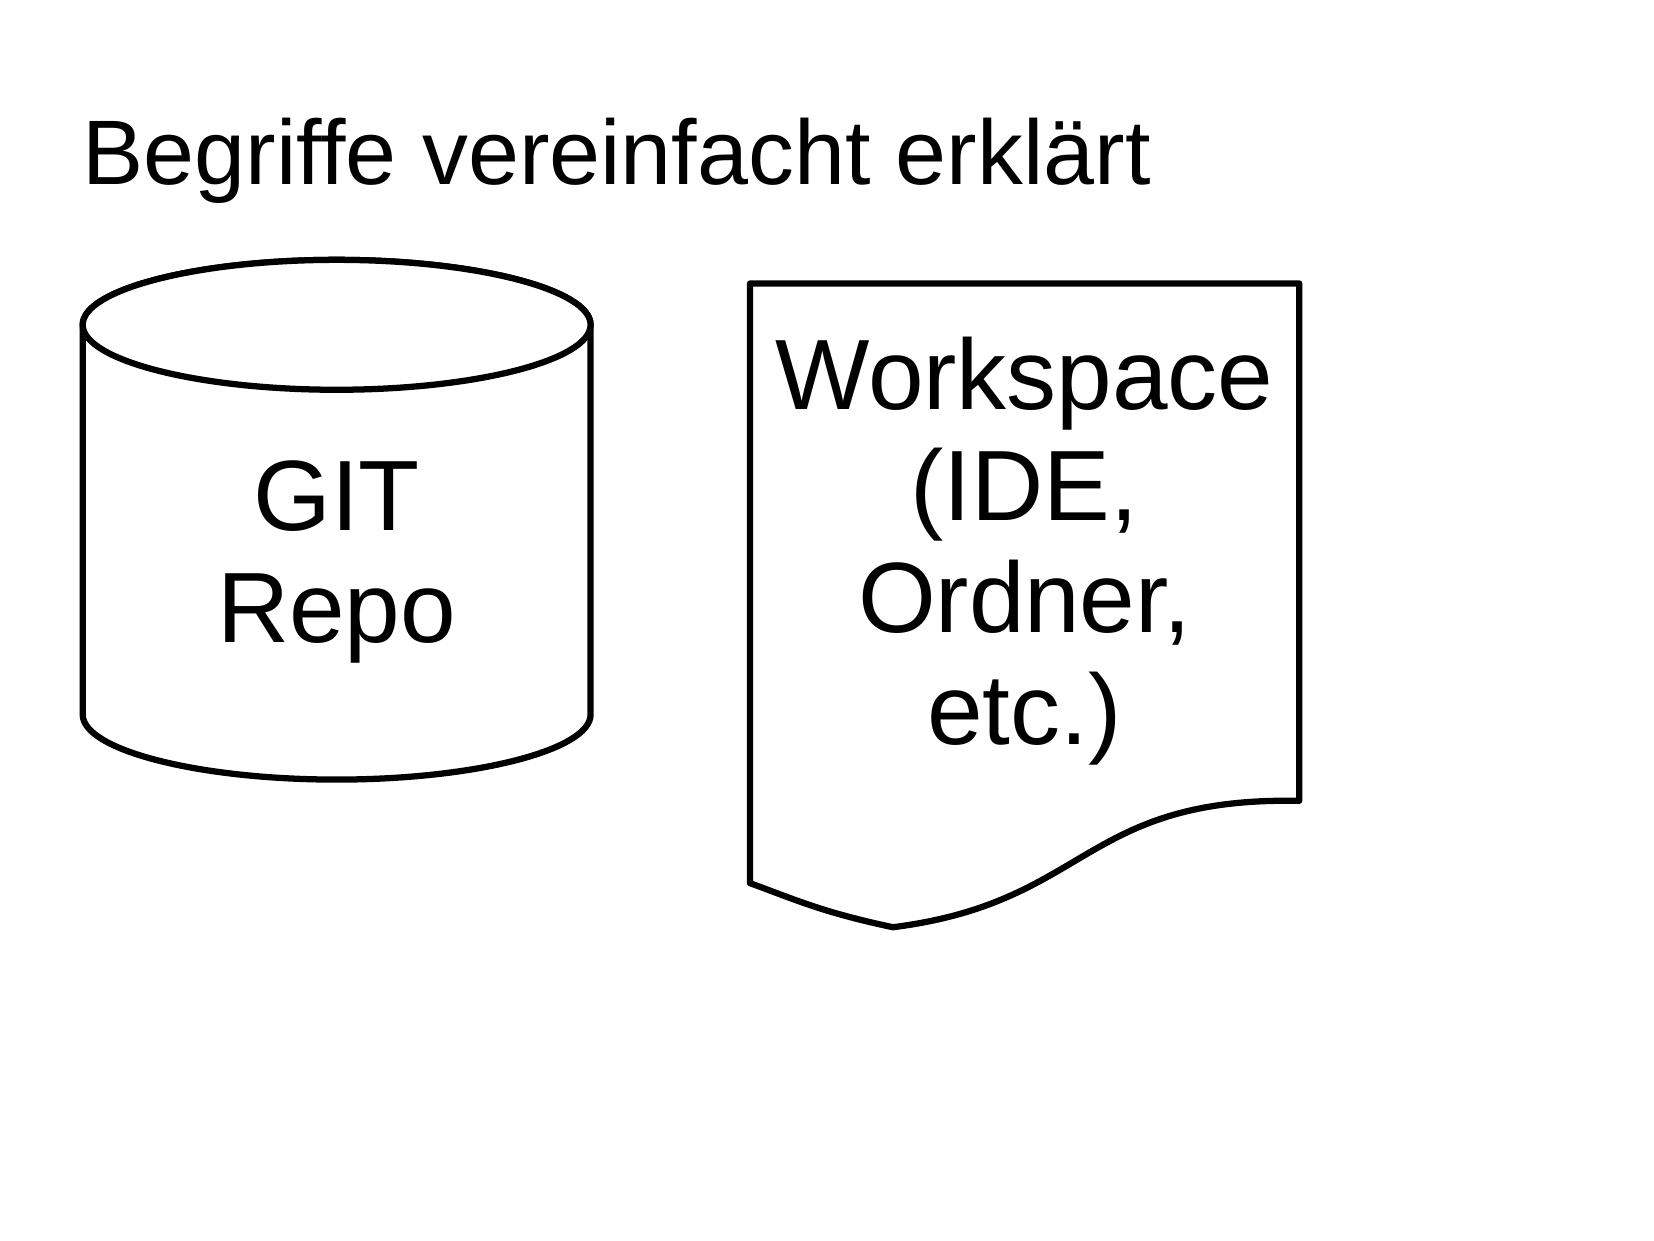

# Begriffe vereinfacht erklärt
GIT
Repo
Workspace
(IDE,
Ordner,
etc.)